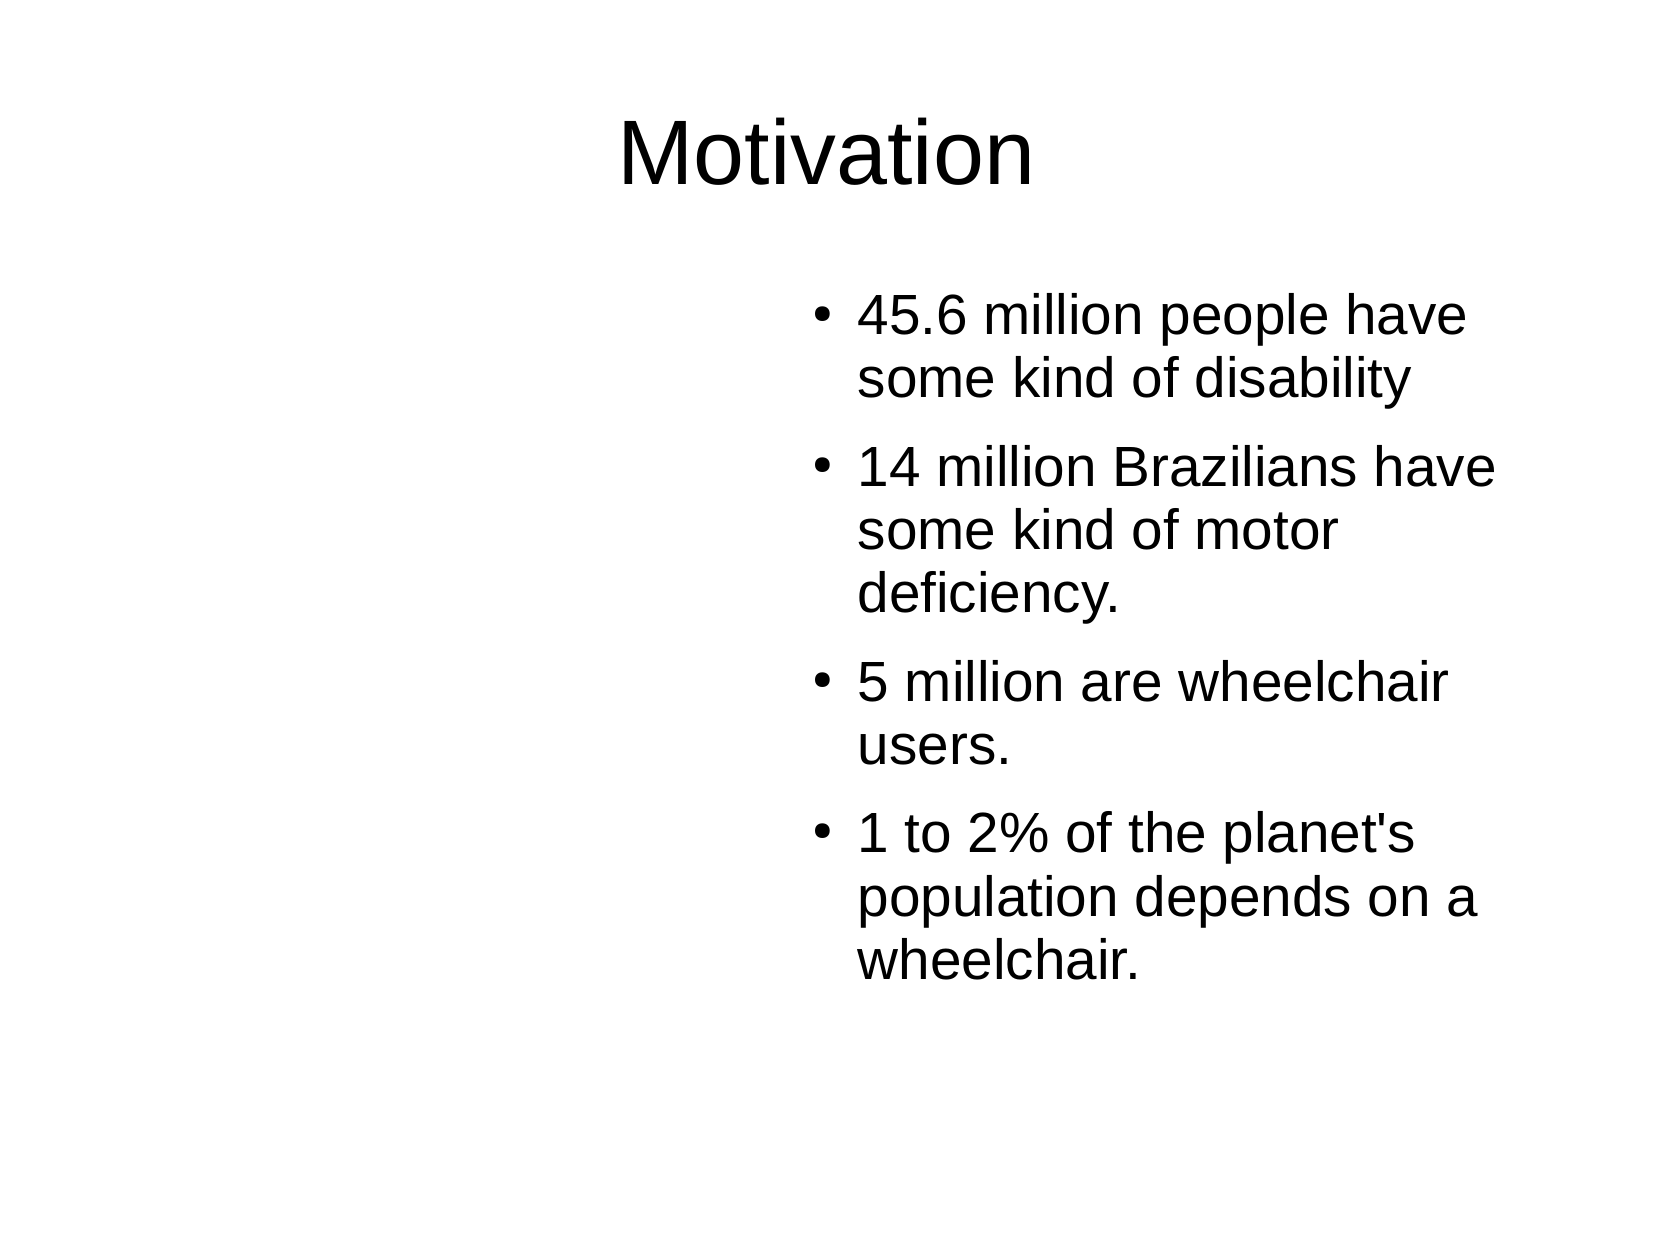

# Motivation
45.6 million people have some kind of disability
14 million Brazilians have some kind of motor deficiency.
5 million are wheelchair users.
1 to 2% of the planet's population depends on a wheelchair.